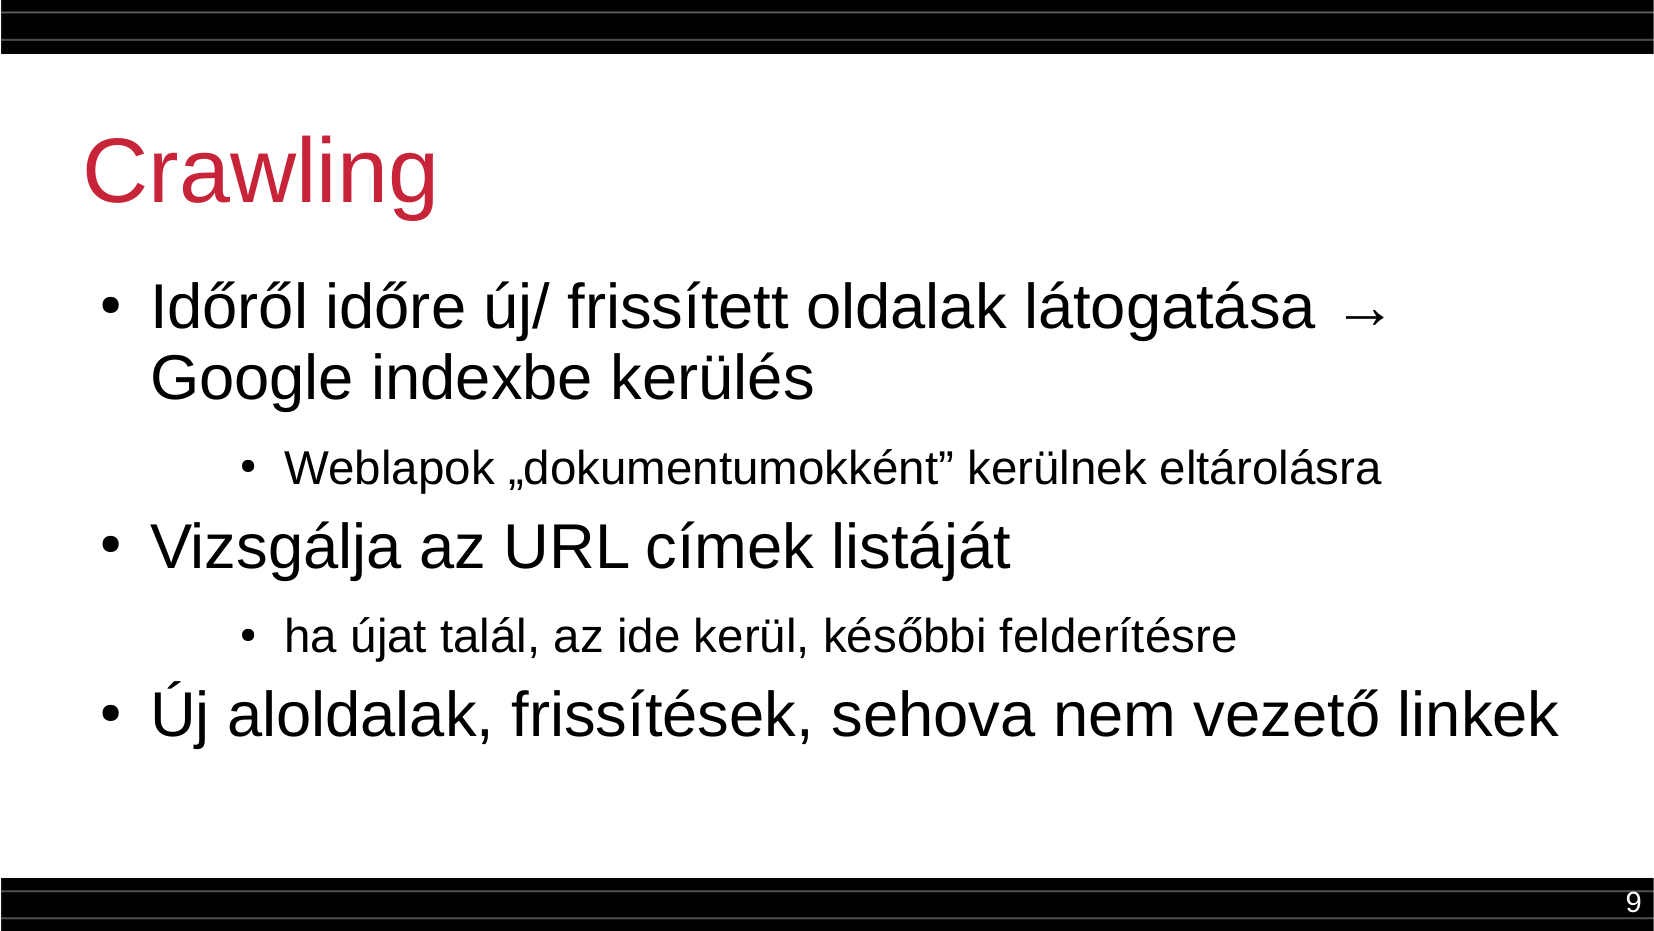

# Crawling
Időről időre új/ frissített oldalak látogatása → Google indexbe kerülés
Weblapok „dokumentumokként” kerülnek eltárolásra
Vizsgálja az URL címek listáját
ha újat talál, az ide kerül, későbbi felderítésre
Új aloldalak, frissítések, sehova nem vezető linkek